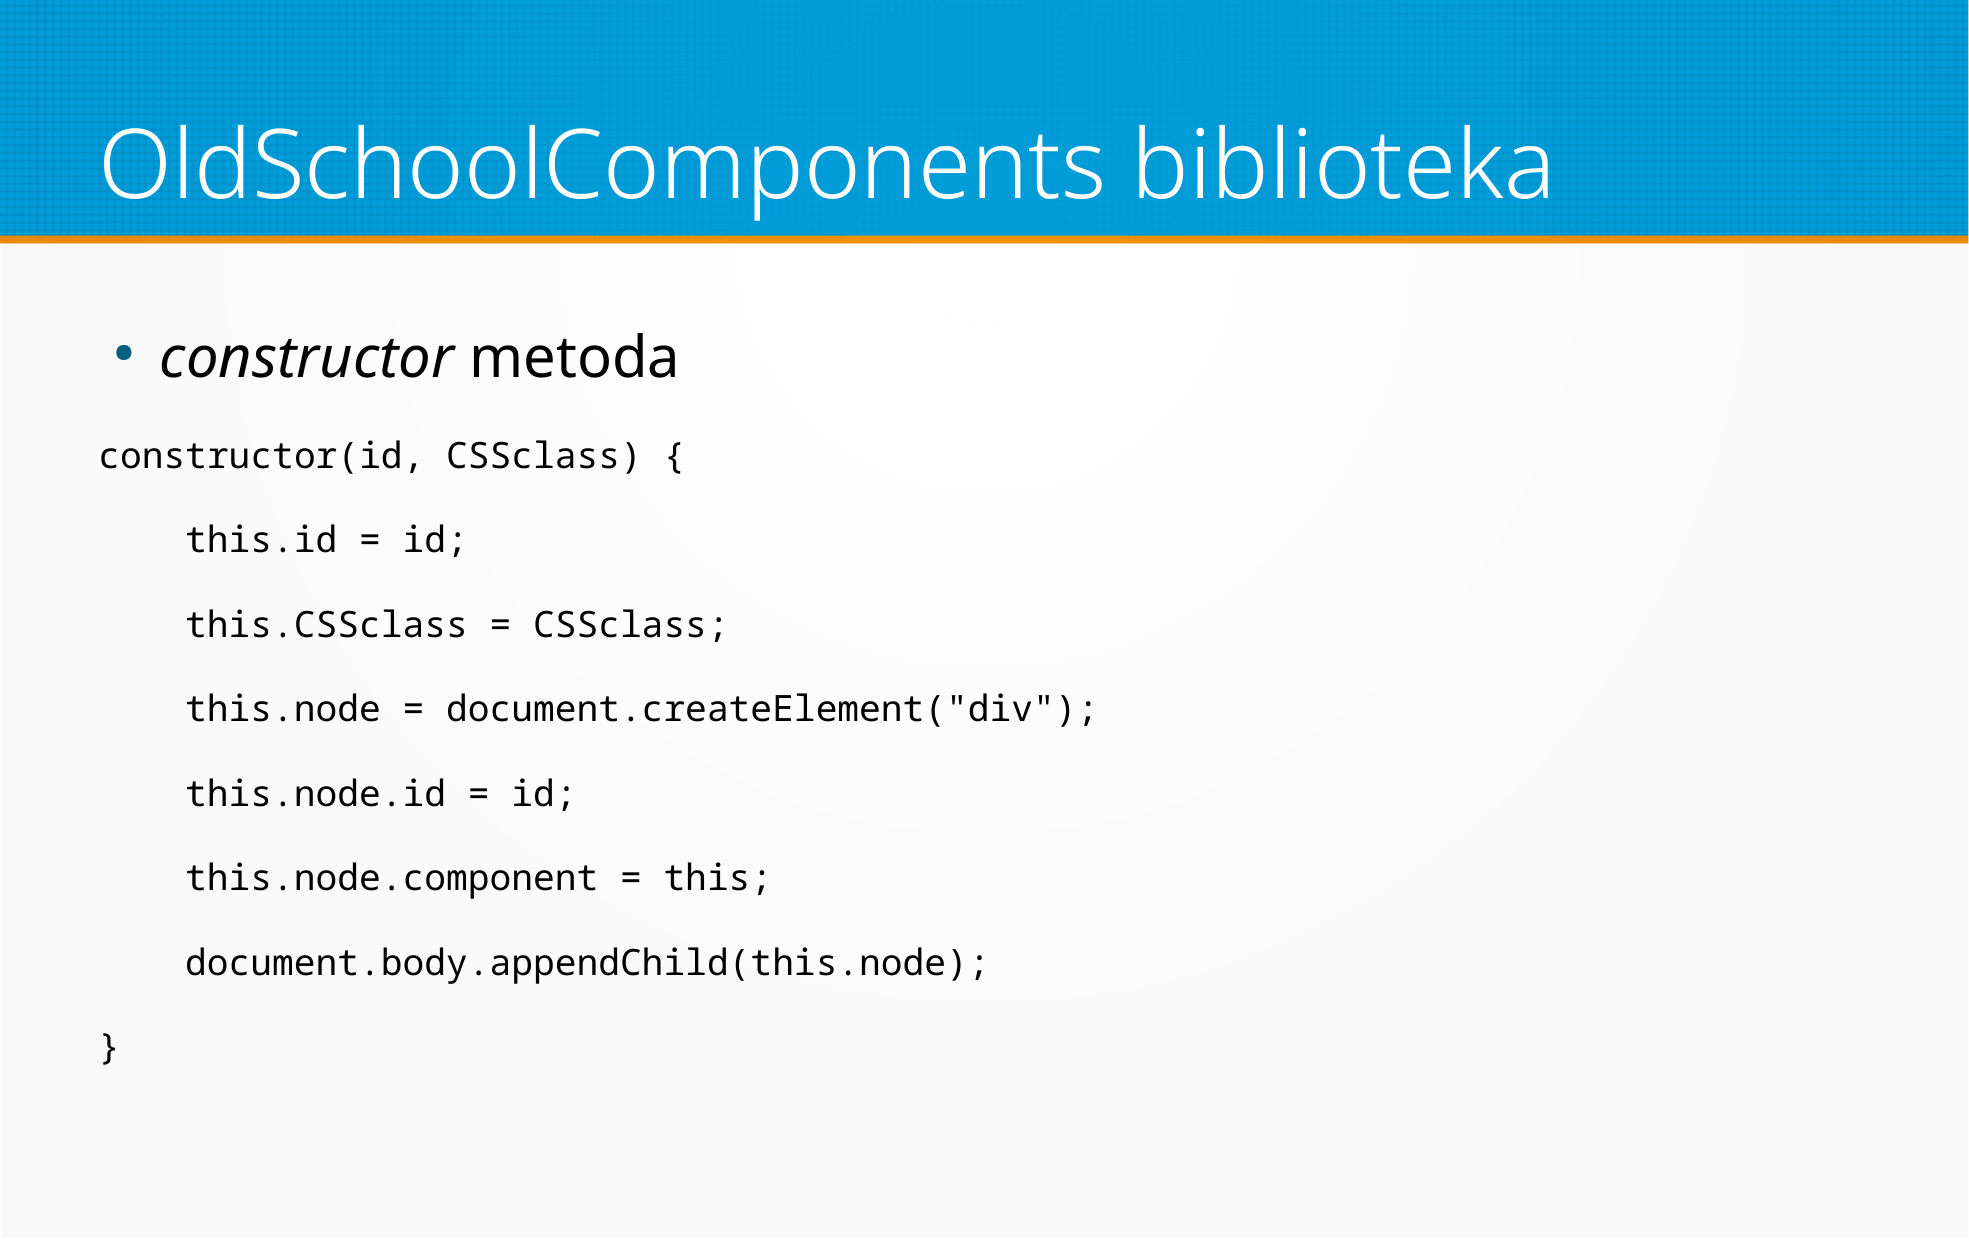

# OldSchoolComponents biblioteka
constructor metoda
constructor(id, CSSclass) {
 this.id = id;
 this.CSSclass = CSSclass;
 this.node = document.createElement("div");
 this.node.id = id;
 this.node.component = this;
 document.body.appendChild(this.node);
}